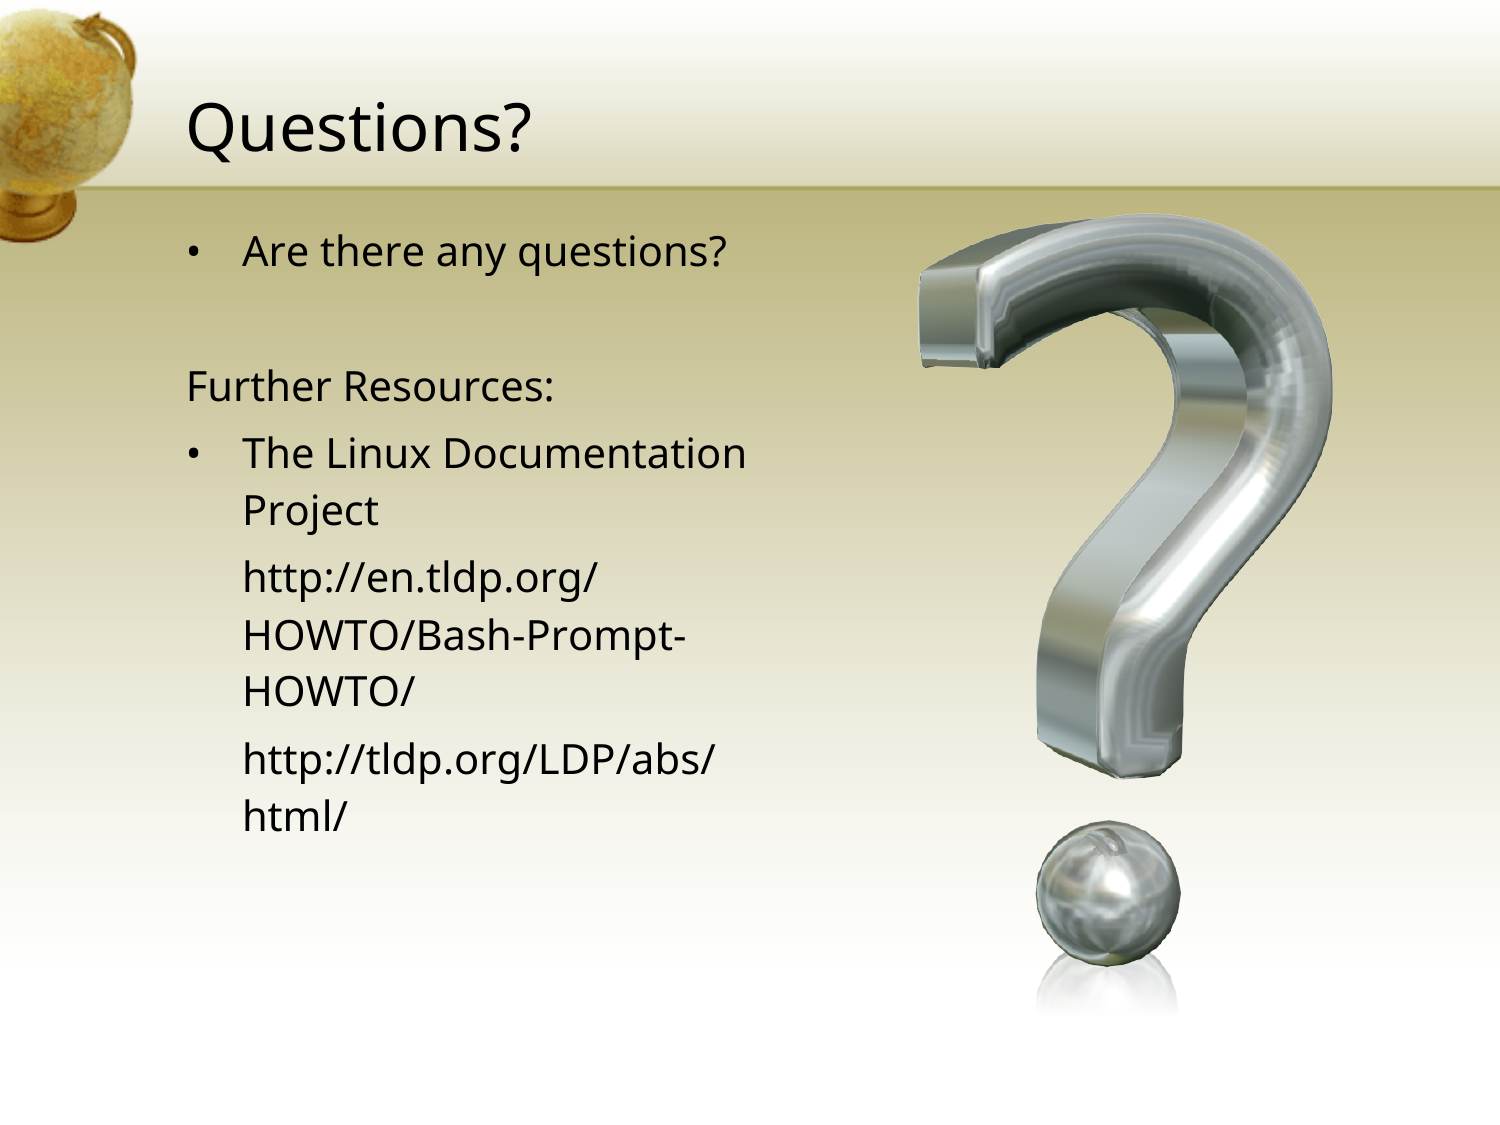

# Questions?
Are there any questions?
Further Resources:
The Linux Documentation Project
http://en.tldp.org/HOWTO/Bash-Prompt-HOWTO/
http://tldp.org/LDP/abs/html/